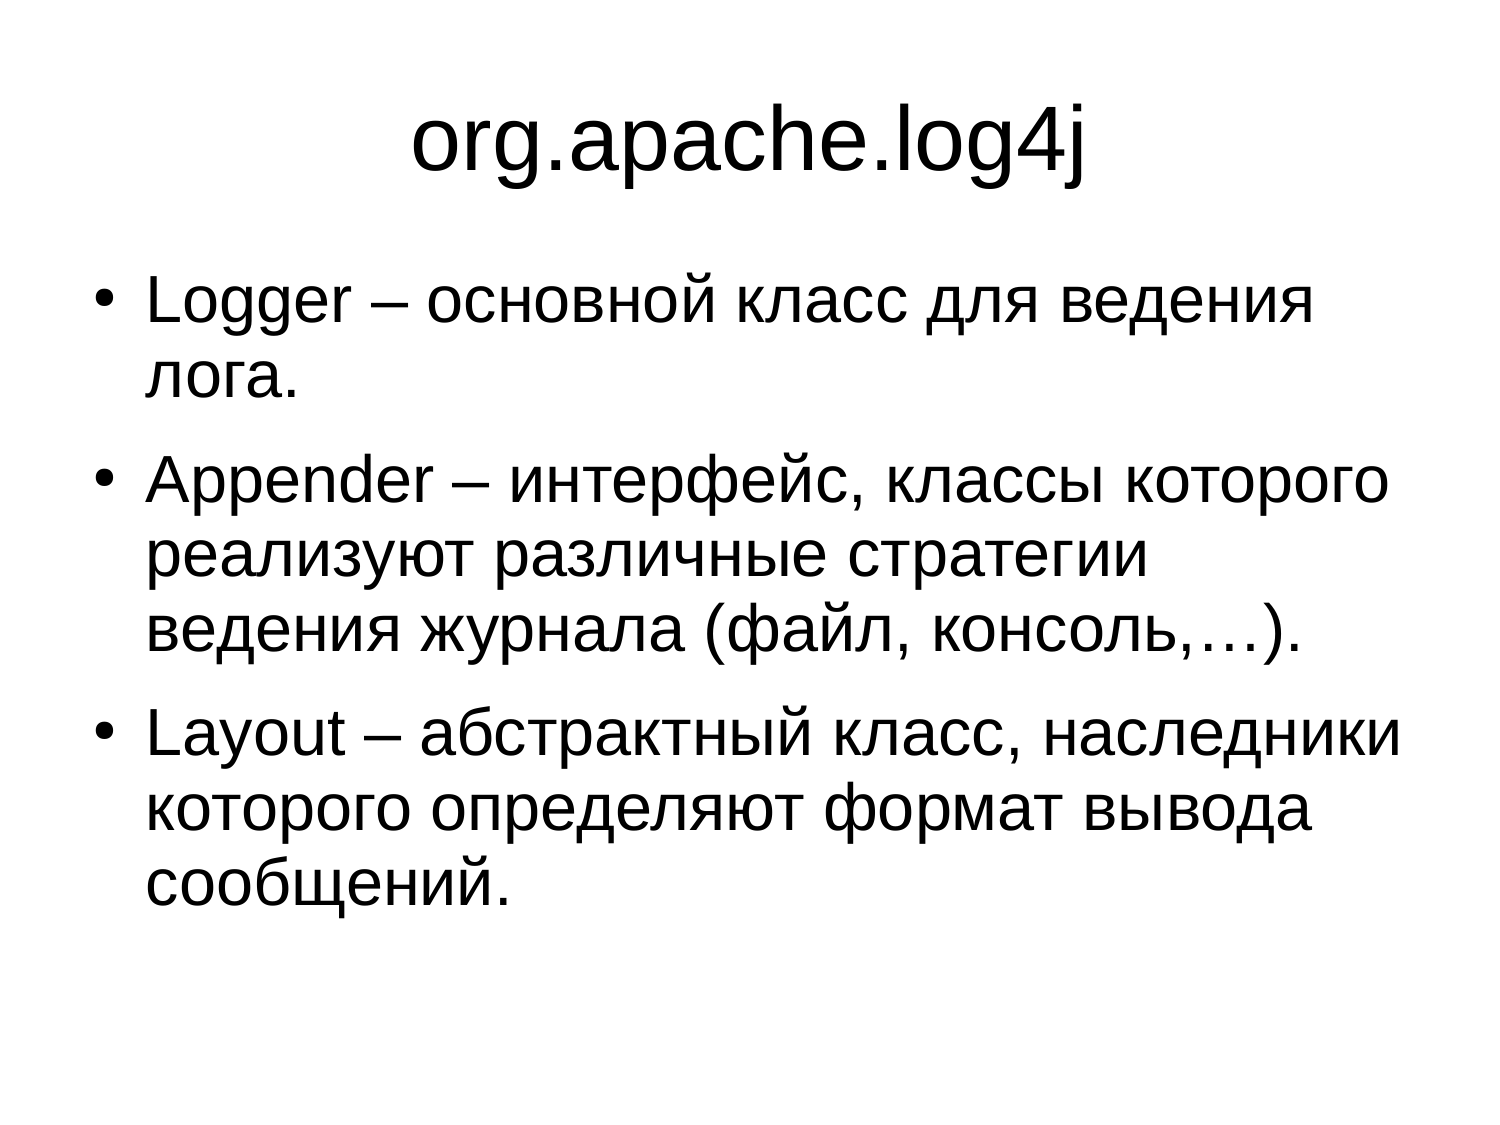

# org.apache.log4j
Logger – основной класс для ведения лога.
Appender – интерфейс, классы которого реализуют различные стратегии ведения журнала (файл, консоль,…).
Layout – абстрактный класс, наследники которого определяют формат вывода сообщений.